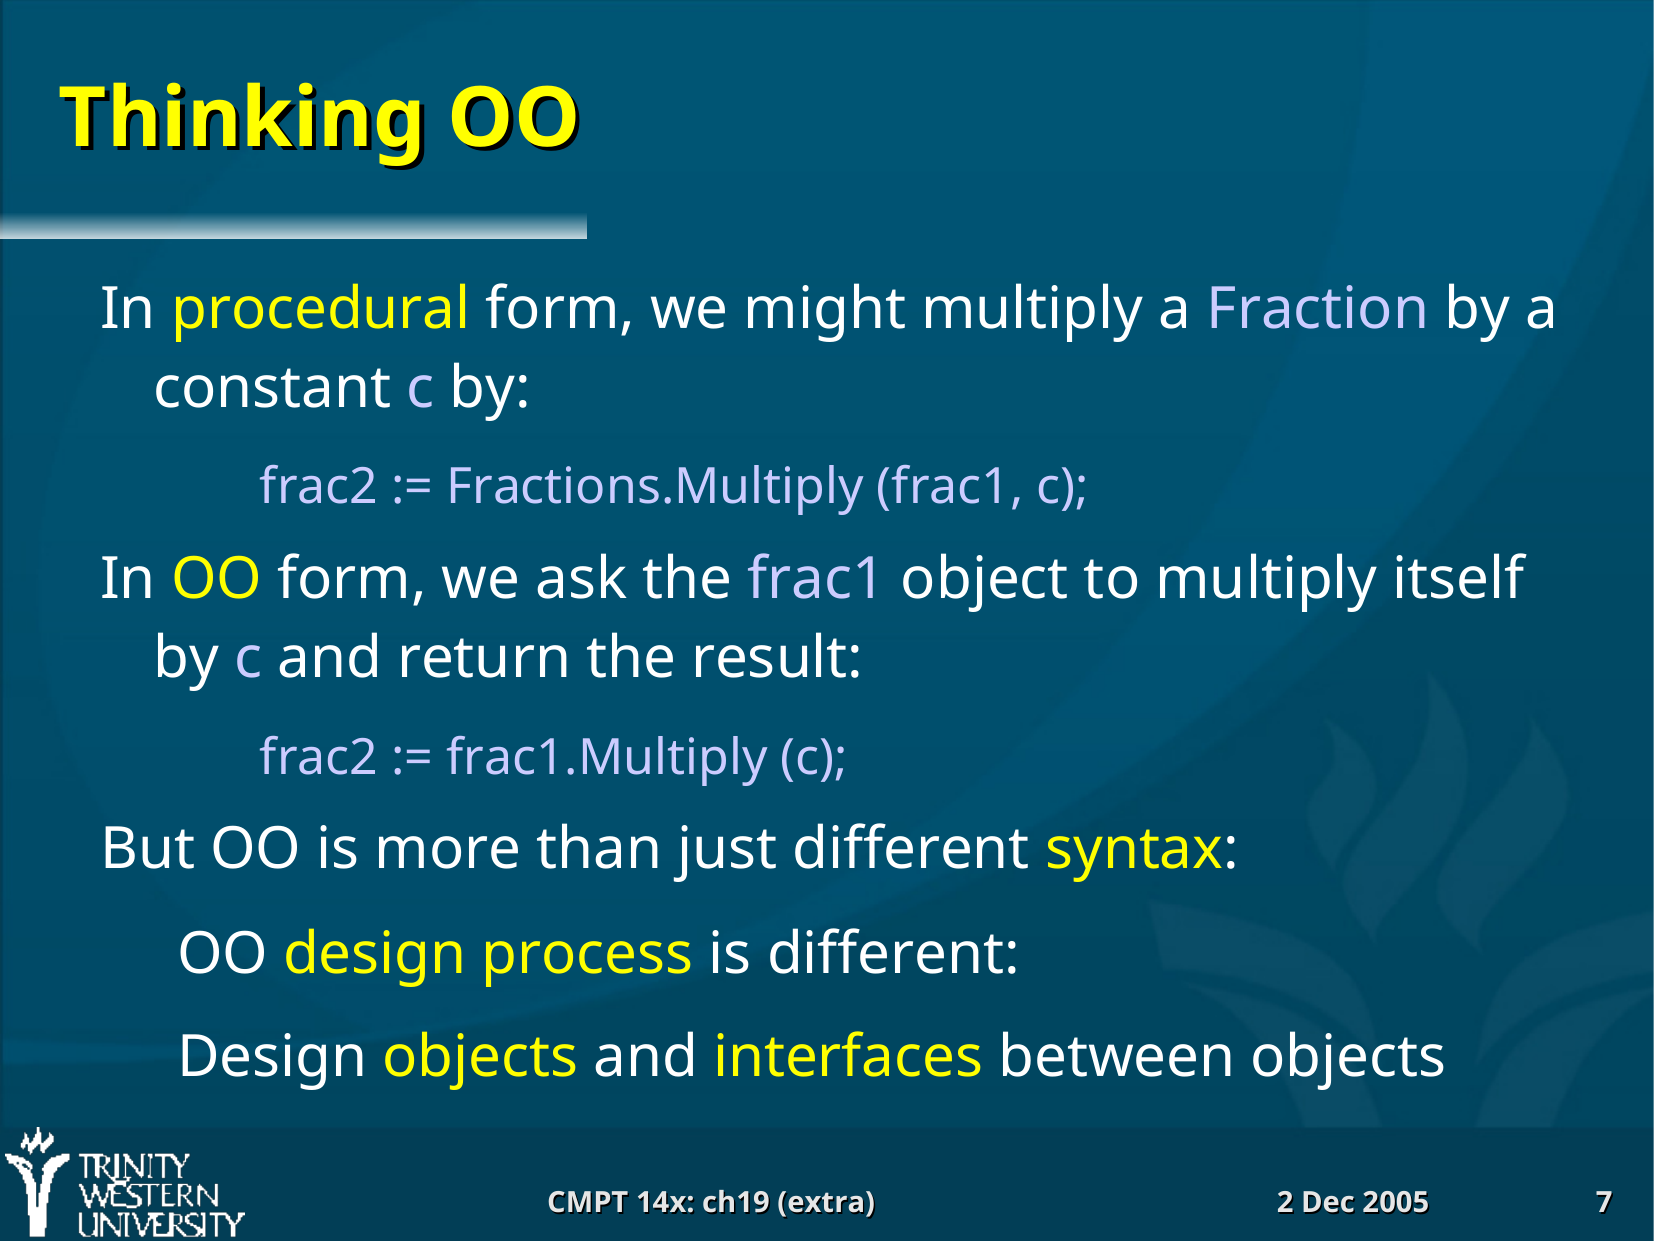

# Thinking OO
In procedural form, we might multiply a Fraction by a constant c by:
frac2 := Fractions.Multiply (frac1, c);
In OO form, we ask the frac1 object to multiply itself by c and return the result:
frac2 := frac1.Multiply (c);
But OO is more than just different syntax:
OO design process is different:
Design objects and interfaces between objects
CMPT 14x: ch19 (extra)
2 Dec 2005
7